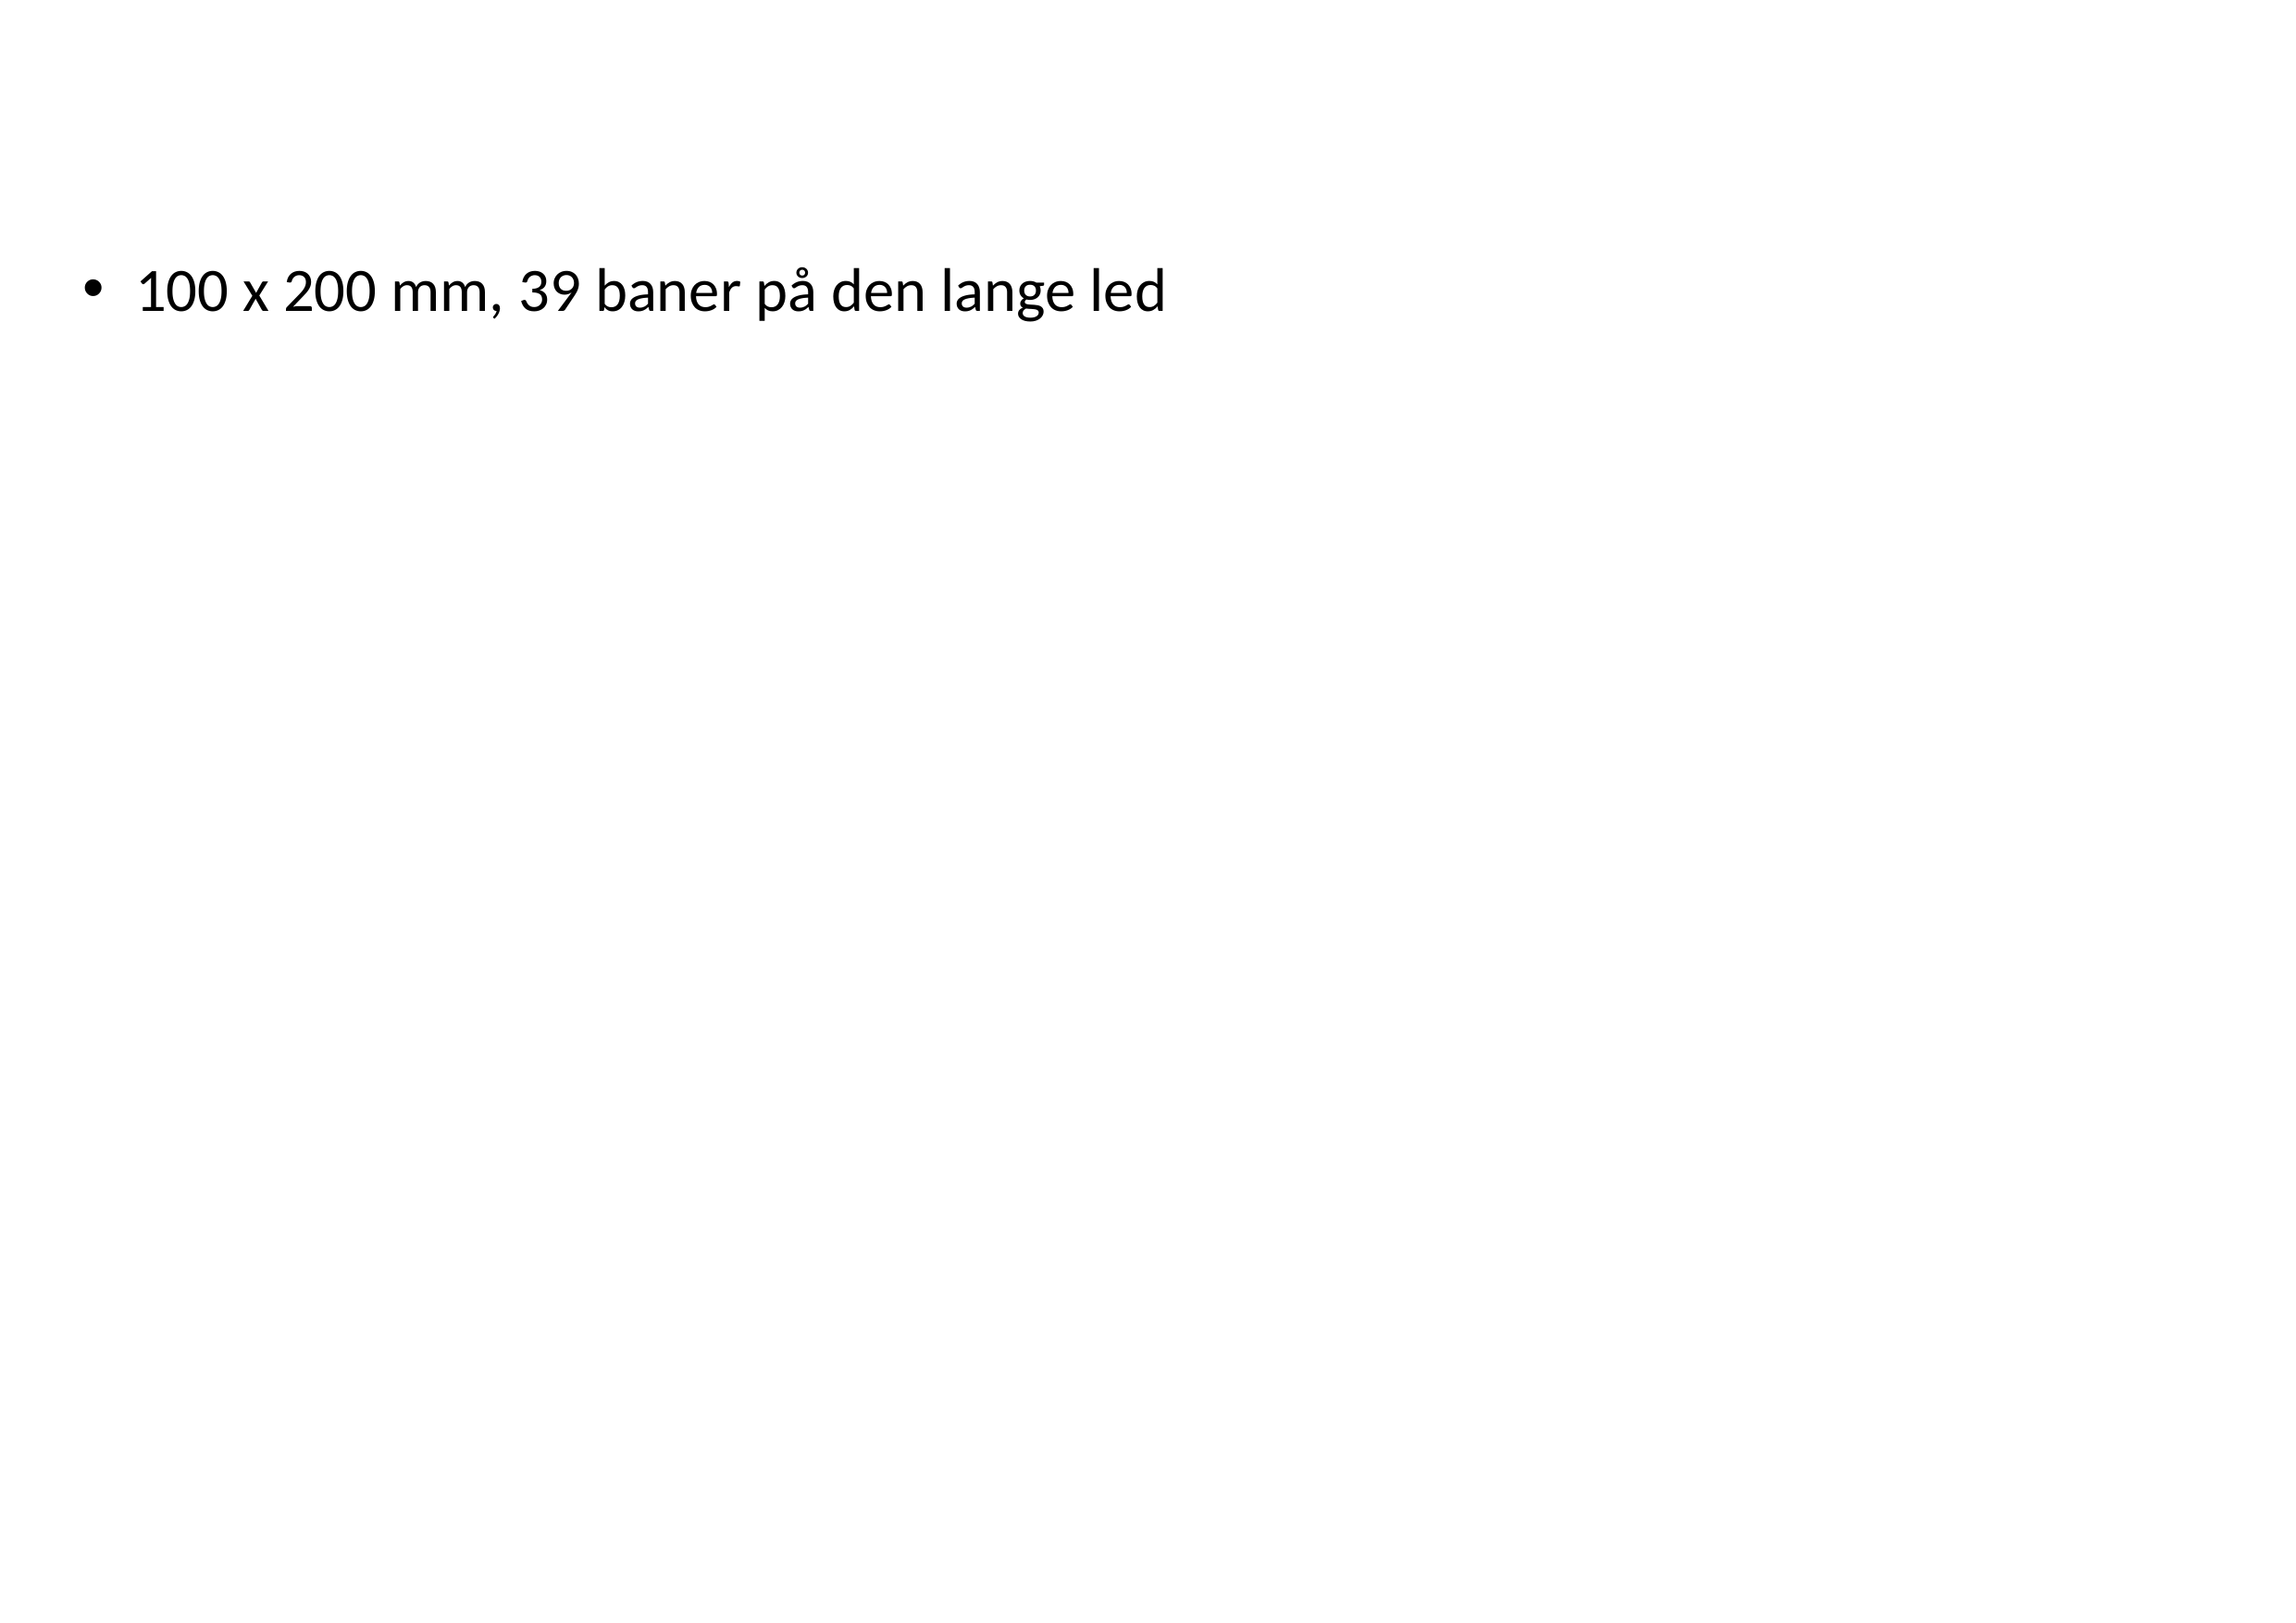

100 x 200 mm, 39 baner på den lange led